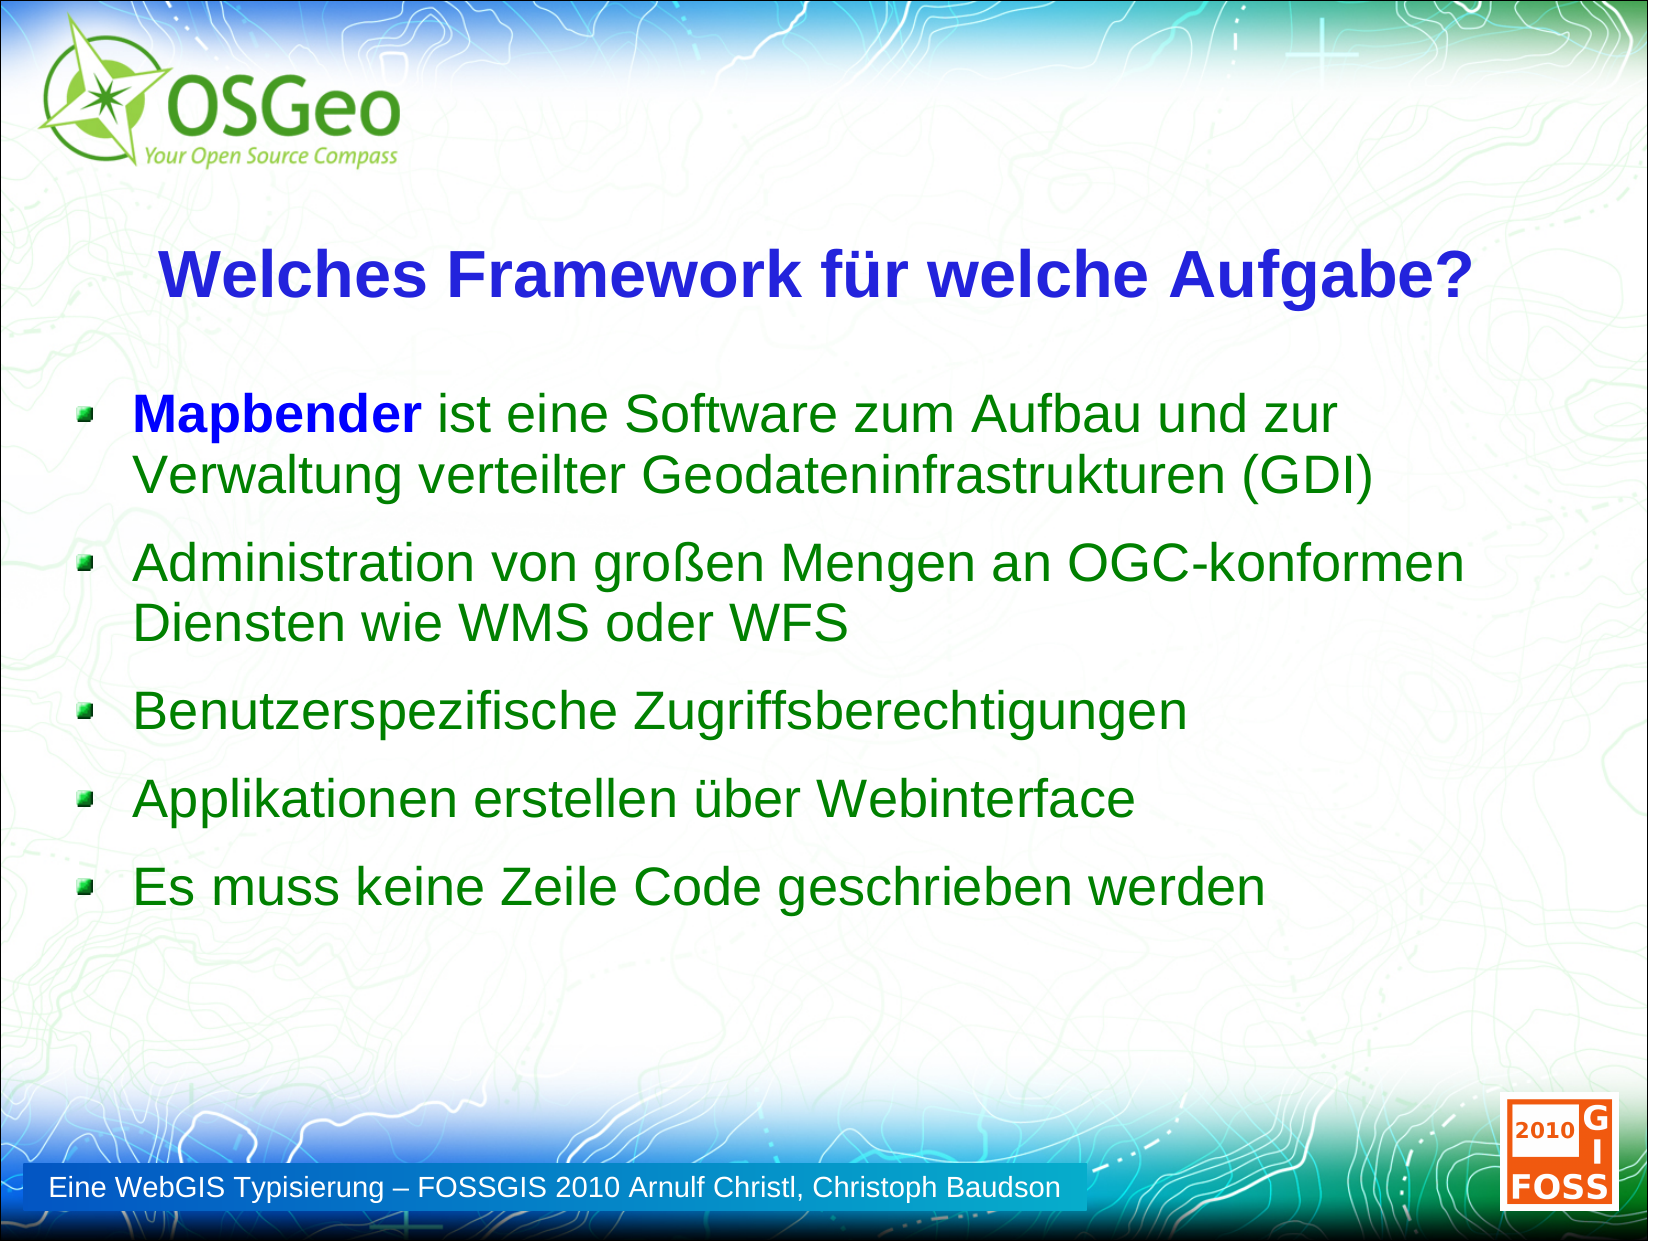

# Welches Framework für welche Aufgabe?
Mapbender ist eine Software zum Aufbau und zur Verwaltung verteilter Geodateninfrastrukturen (GDI)
Administration von großen Mengen an OGC-konformen Diensten wie WMS oder WFS
Benutzerspezifische Zugriffsberechtigungen
Applikationen erstellen über Webinterface
Es muss keine Zeile Code geschrieben werden